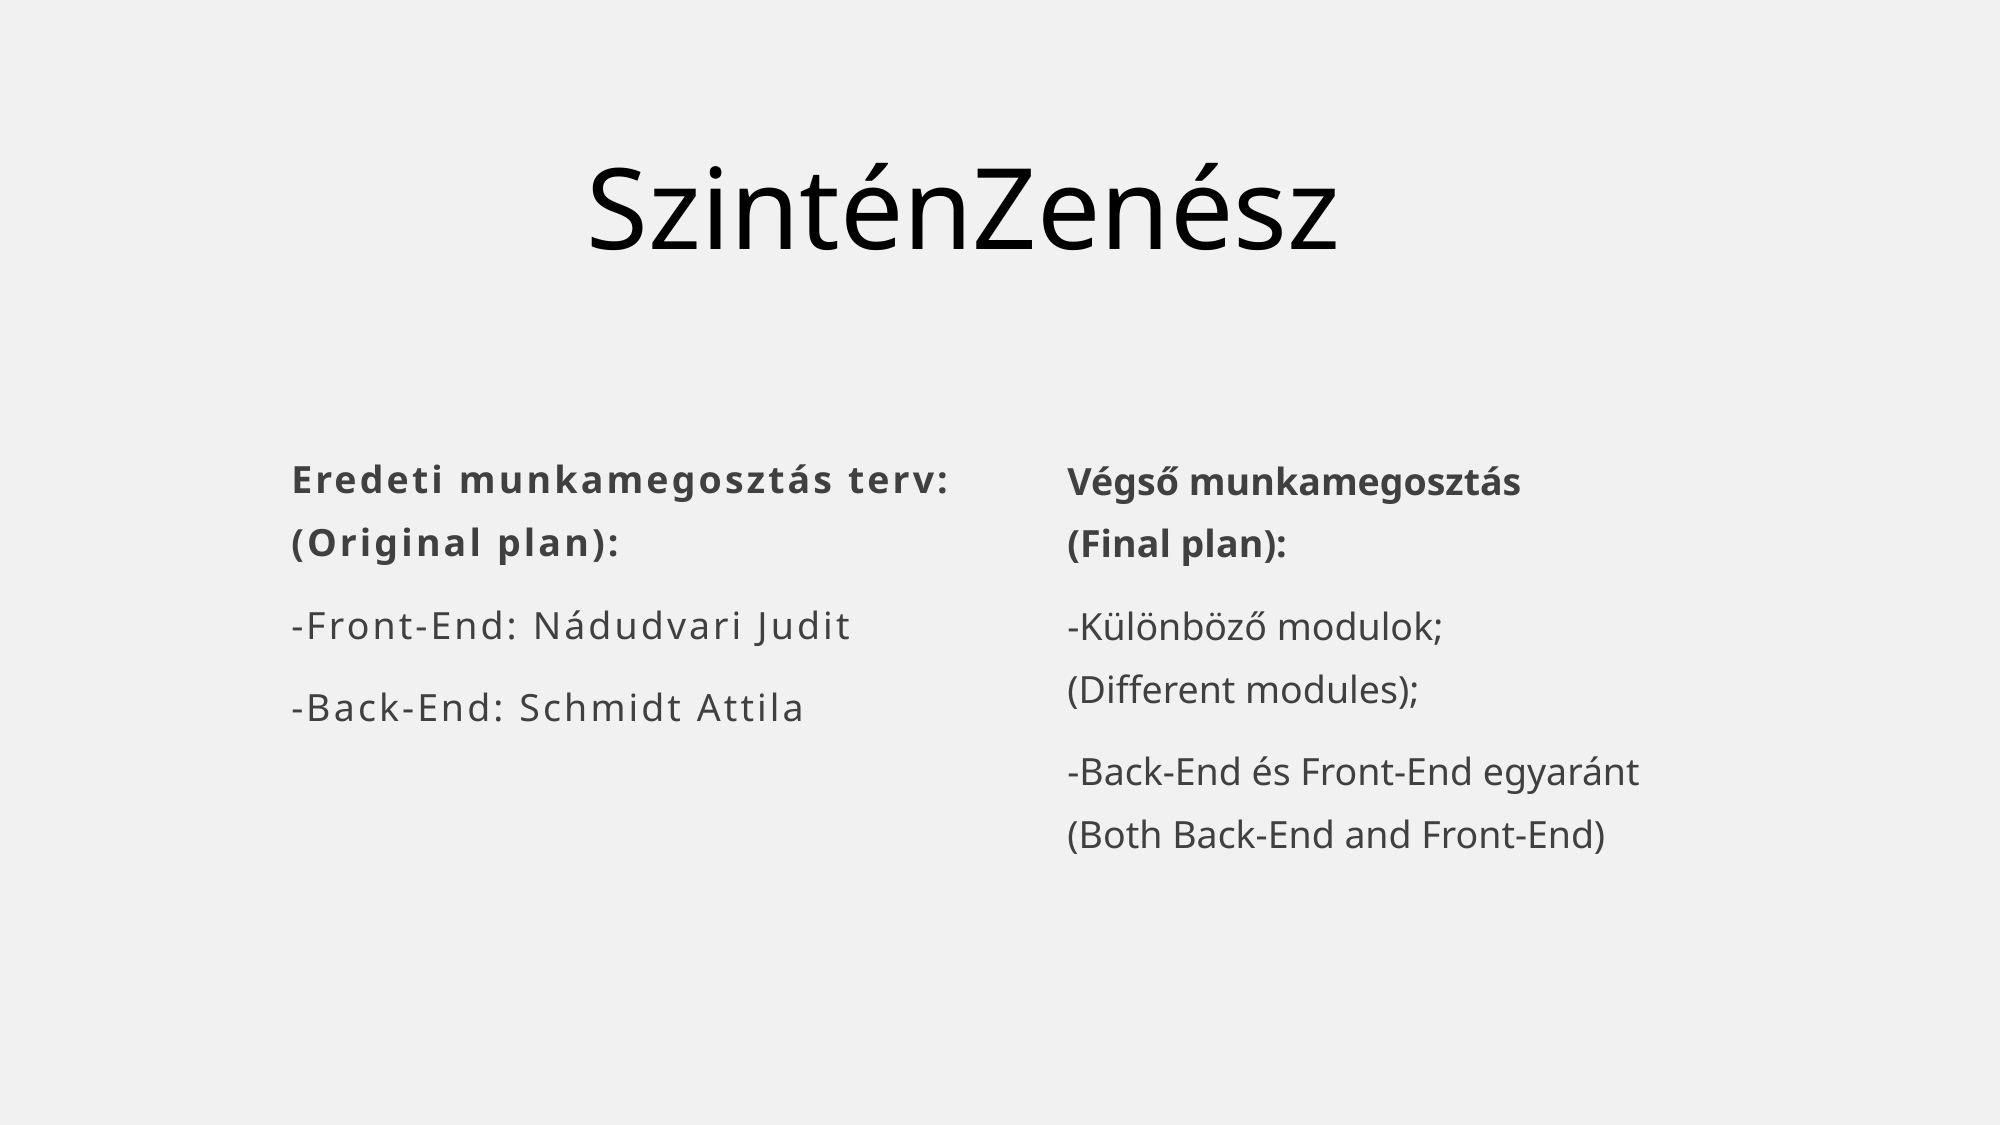

SzinténZenész
# Eredeti munkamegosztás terv:  (Original plan):
-Front-End: Nádudvari Judit
-Back-End: Schmidt Attila
Végső munkamegosztás
(Final plan):
-Különböző modulok;
(Different modules);
-Back-End és Front-End egyaránt
(Both Back-End and Front-End)